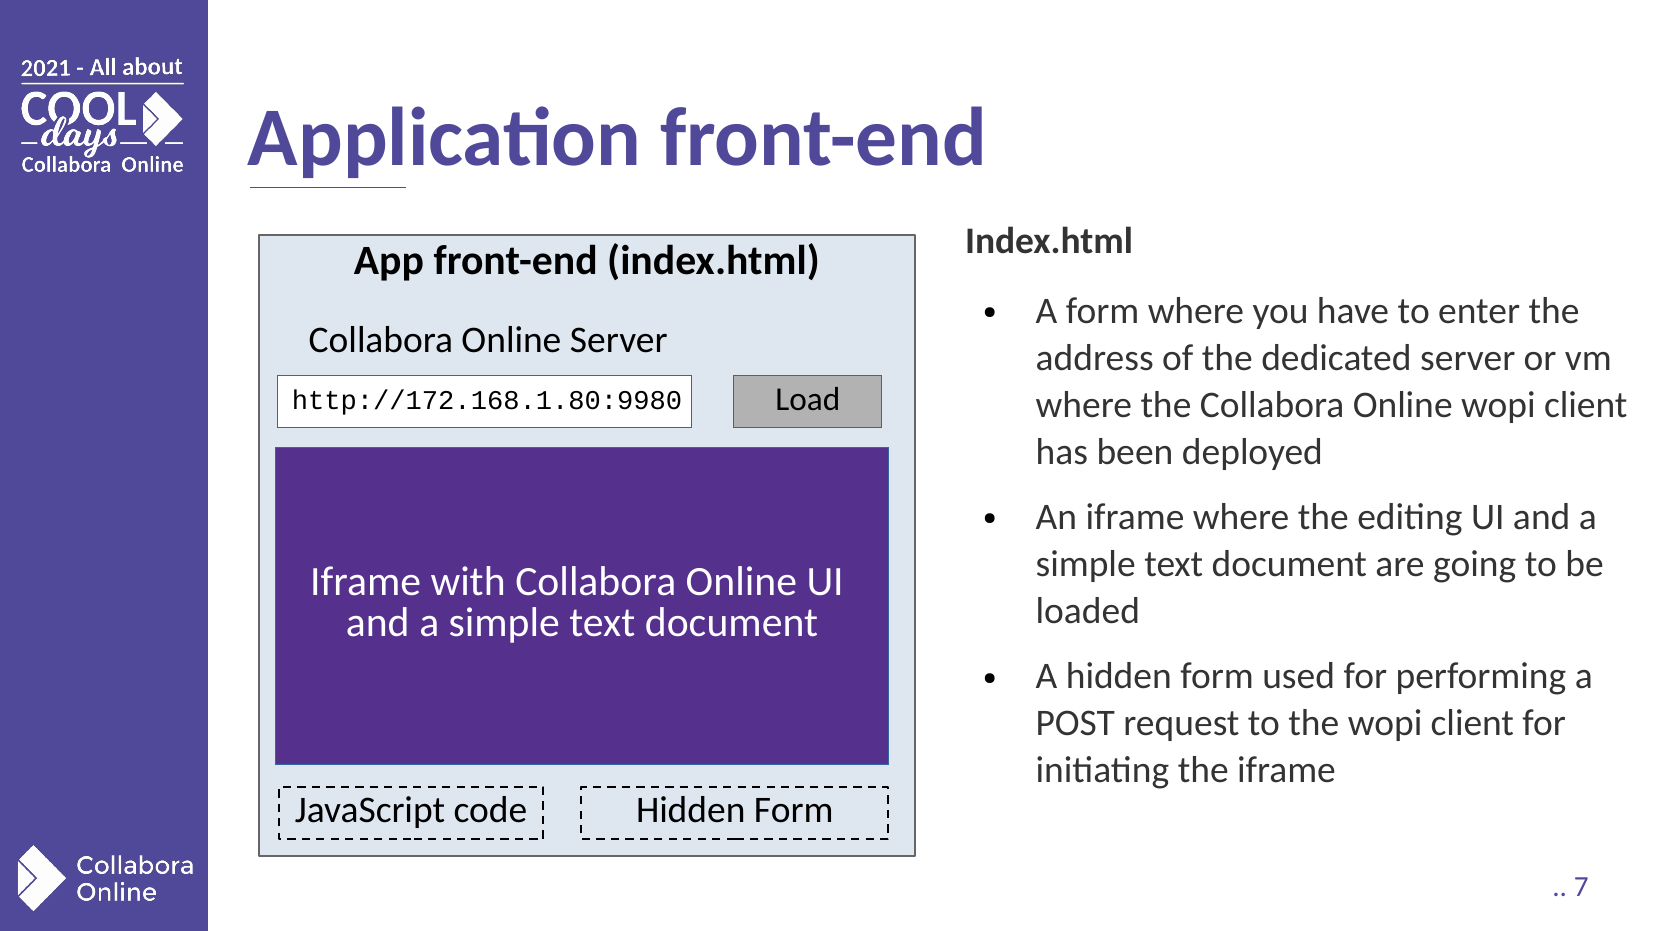

# Application front-end
Index.html
A form where you have to enter the address of the dedicated server or vm where the Collabora Online wopi client has been deployed
An iframe where the editing UI and a simple text document are going to be loaded
A hidden form used for performing a POST request to the wopi client for initiating the iframe
App front-end (index.html)
Collabora Online Server
http://172.168.1.80:9980
Load
Iframe with Collabora Online UI
and a simple text document
JavaScript code
Hidden Form
7